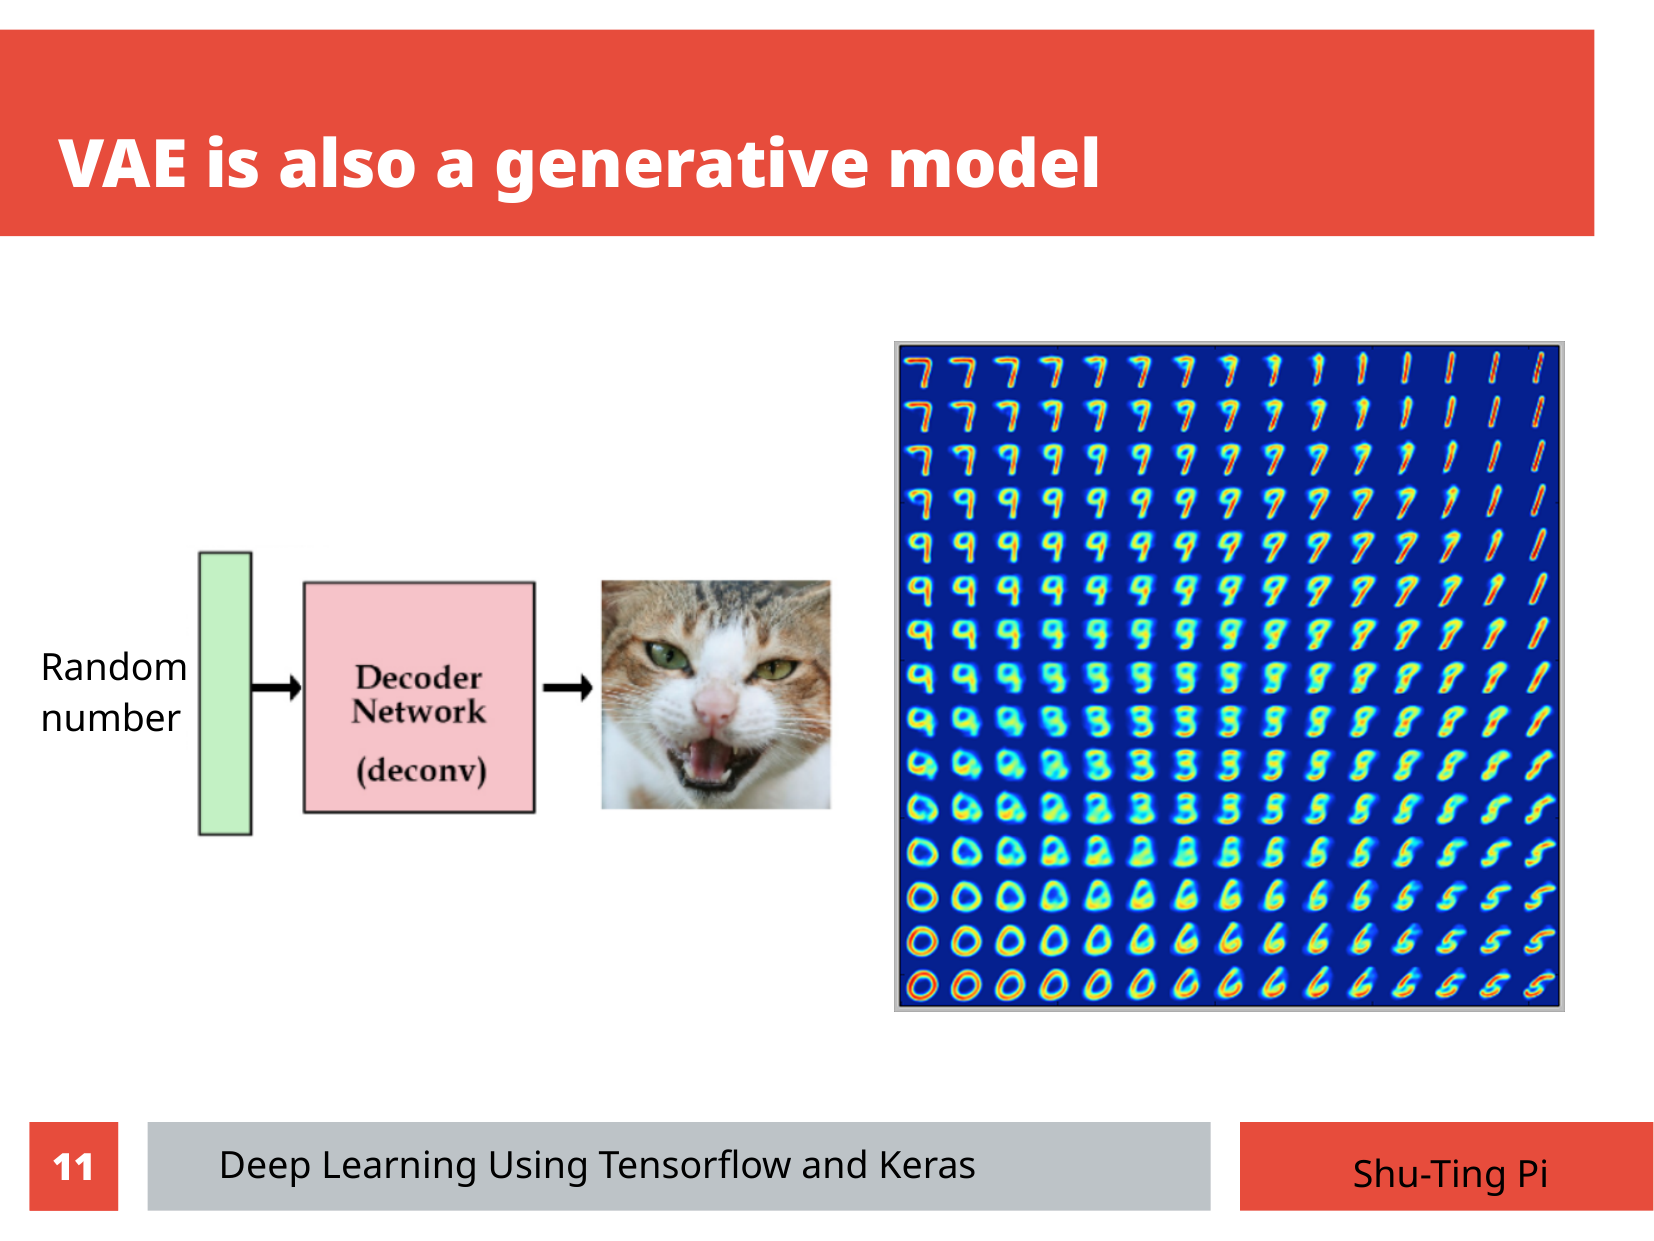

# VAE is also a generative model
Random
number
11
Deep Learning Using Tensorflow and Keras
Shu-Ting Pi